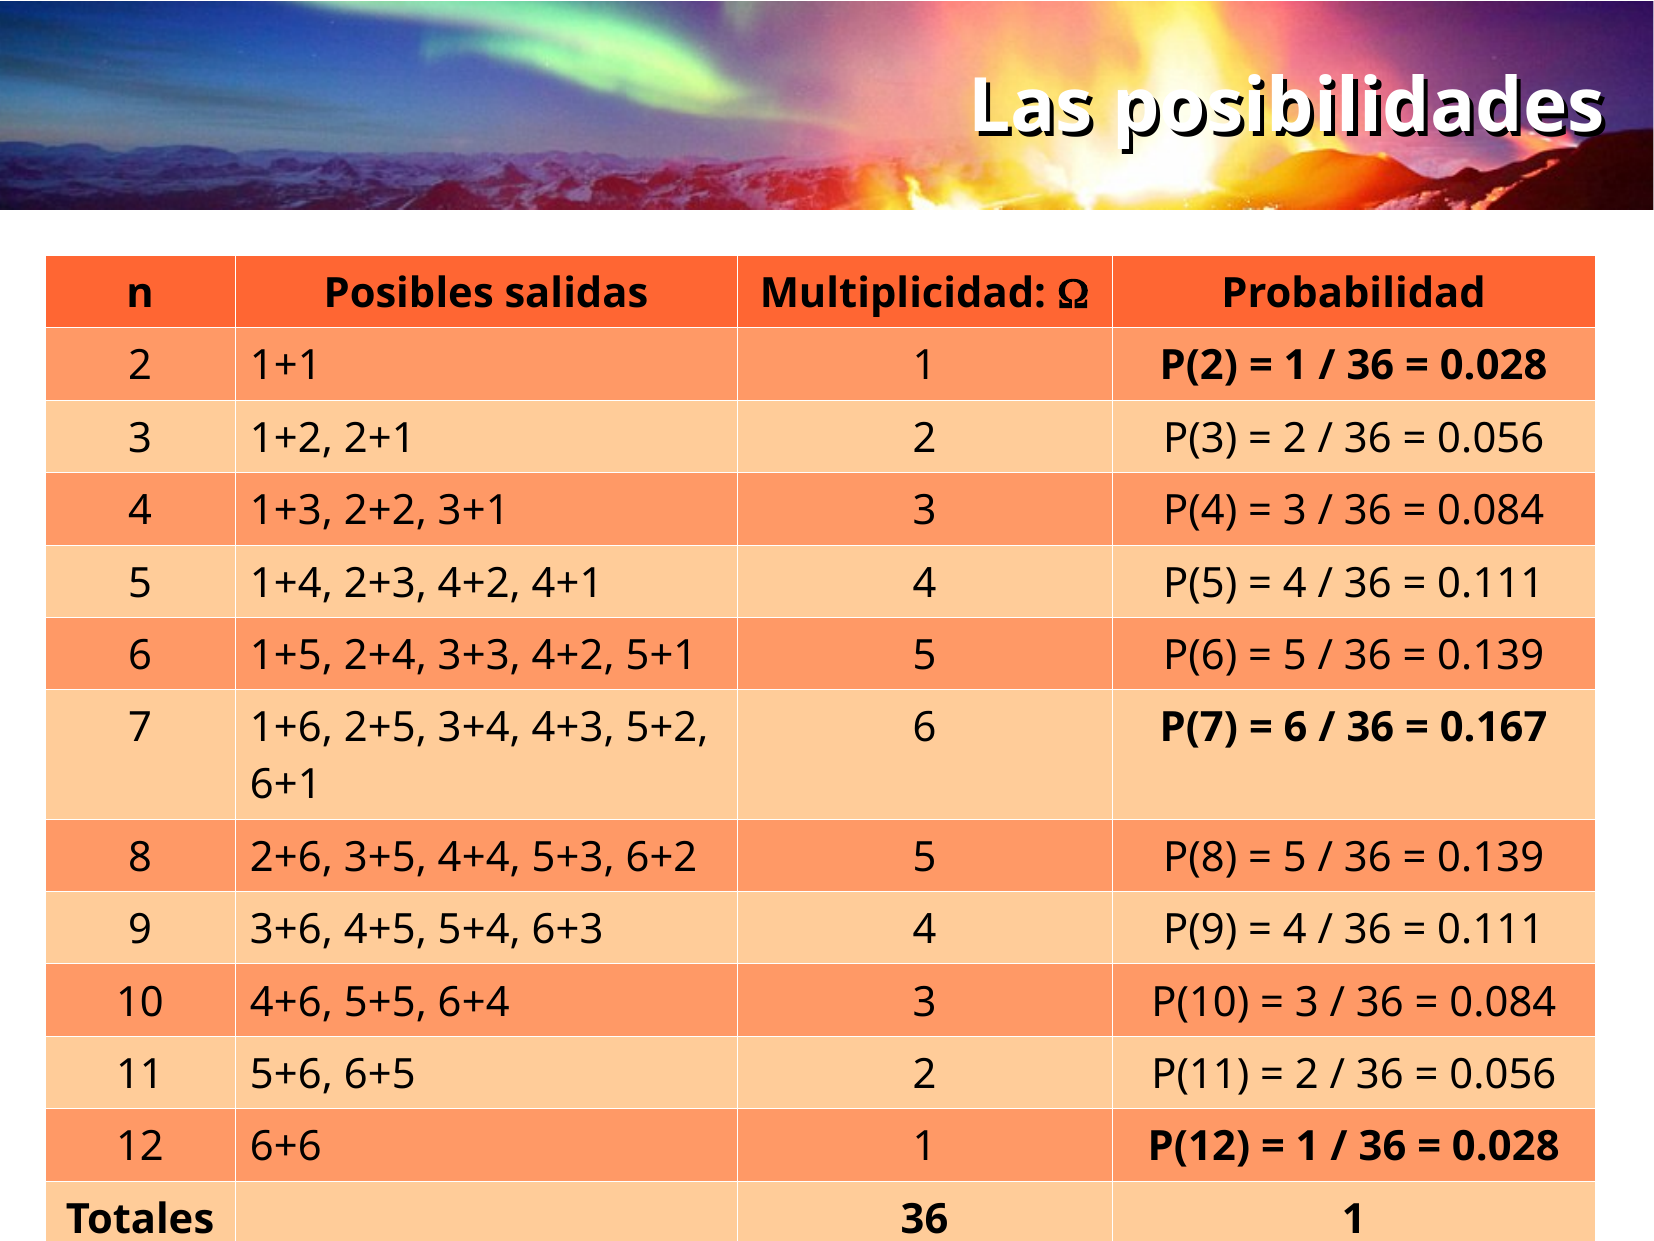

# Las posibilidades
| n | Posibles salidas | Multiplicidad: W | Probabilidad |
| --- | --- | --- | --- |
| 2 | 1+1 | 1 | P(2) = 1 / 36 = 0.028 |
| 3 | 1+2, 2+1 | 2 | P(3) = 2 / 36 = 0.056 |
| 4 | 1+3, 2+2, 3+1 | 3 | P(4) = 3 / 36 = 0.084 |
| 5 | 1+4, 2+3, 4+2, 4+1 | 4 | P(5) = 4 / 36 = 0.111 |
| 6 | 1+5, 2+4, 3+3, 4+2, 5+1 | 5 | P(6) = 5 / 36 = 0.139 |
| 7 | 1+6, 2+5, 3+4, 4+3, 5+2, 6+1 | 6 | P(7) = 6 / 36 = 0.167 |
| 8 | 2+6, 3+5, 4+4, 5+3, 6+2 | 5 | P(8) = 5 / 36 = 0.139 |
| 9 | 3+6, 4+5, 5+4, 6+3 | 4 | P(9) = 4 / 36 = 0.111 |
| 10 | 4+6, 5+5, 6+4 | 3 | P(10) = 3 / 36 = 0.084 |
| 11 | 5+6, 6+5 | 2 | P(11) = 2 / 36 = 0.056 |
| 12 | 6+6 | 1 | P(12) = 1 / 36 = 0.028 |
| Totales | | 36 | 1 |
Jun 07, 2018
H. Asorey - F3B+F4A 2018
15